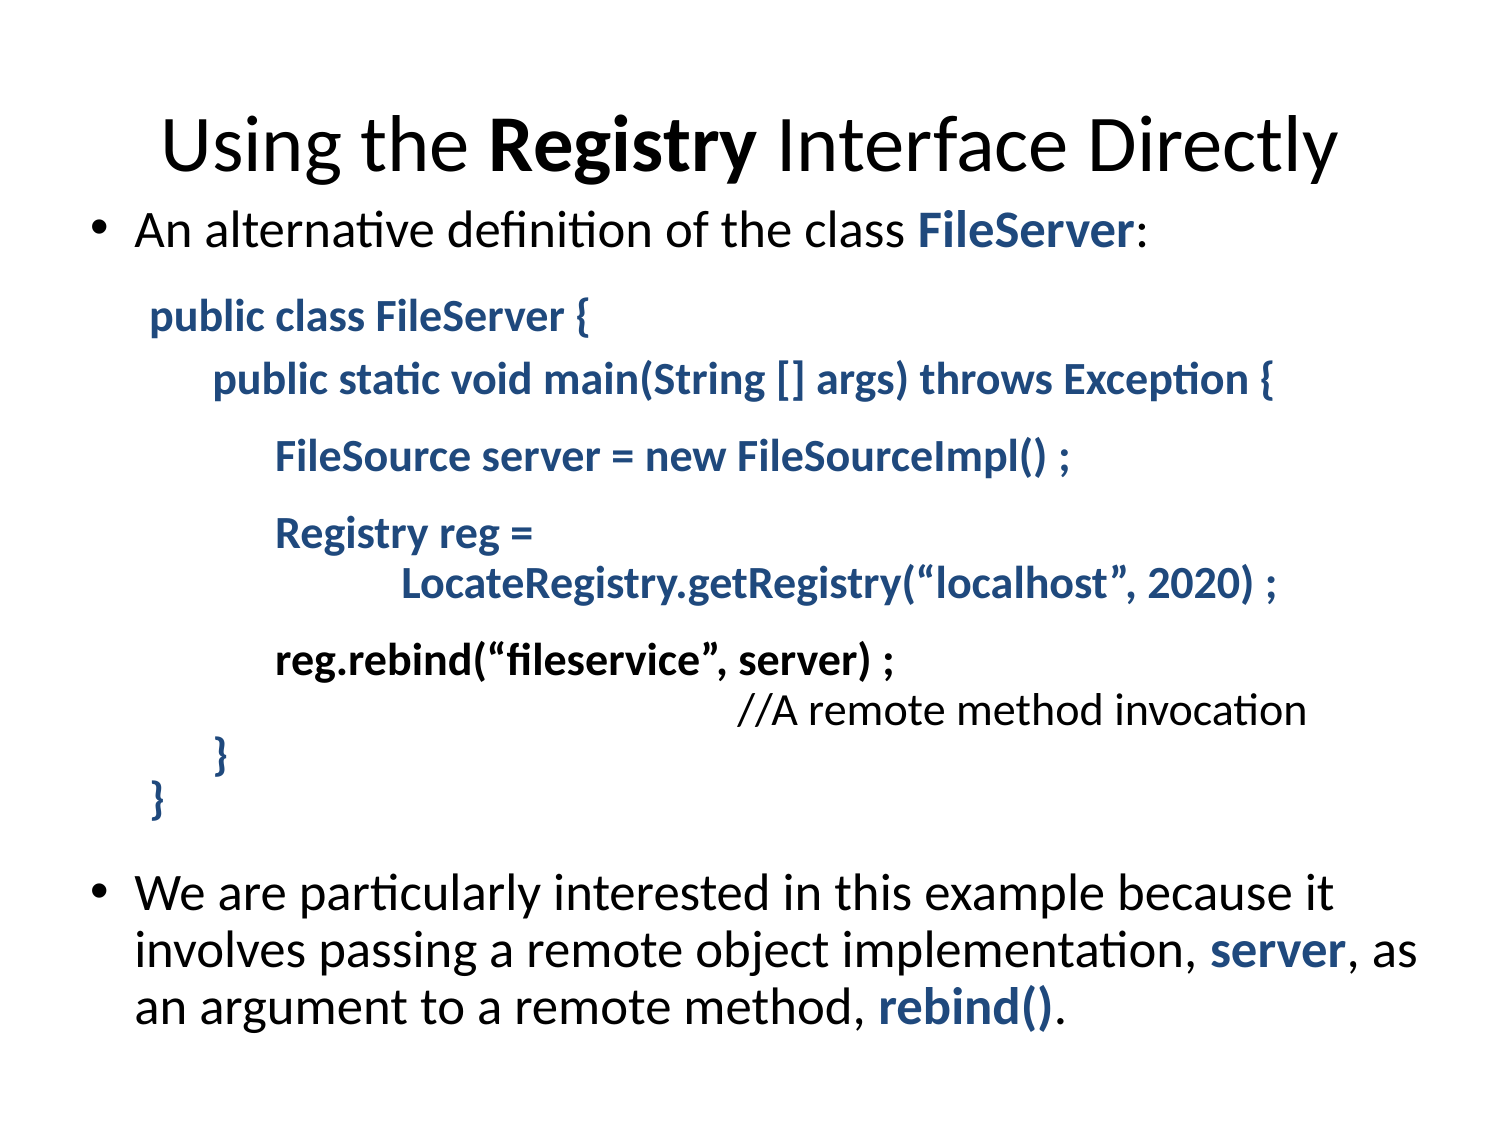

# Using the Registry Interface Directly
An alternative definition of the class FileServer:
public class FileServer {
 public static void main(String [] args) throws Exception {
 FileSource server = new FileSourceImpl() ;
 Registry reg =
 LocateRegistry.getRegistry(“localhost”, 2020) ;
 reg.rebind(“fileservice”, server) ;
 //A remote method invocation
 }
}
We are particularly interested in this example because it involves passing a remote object implementation, server, as an argument to a remote method, rebind().